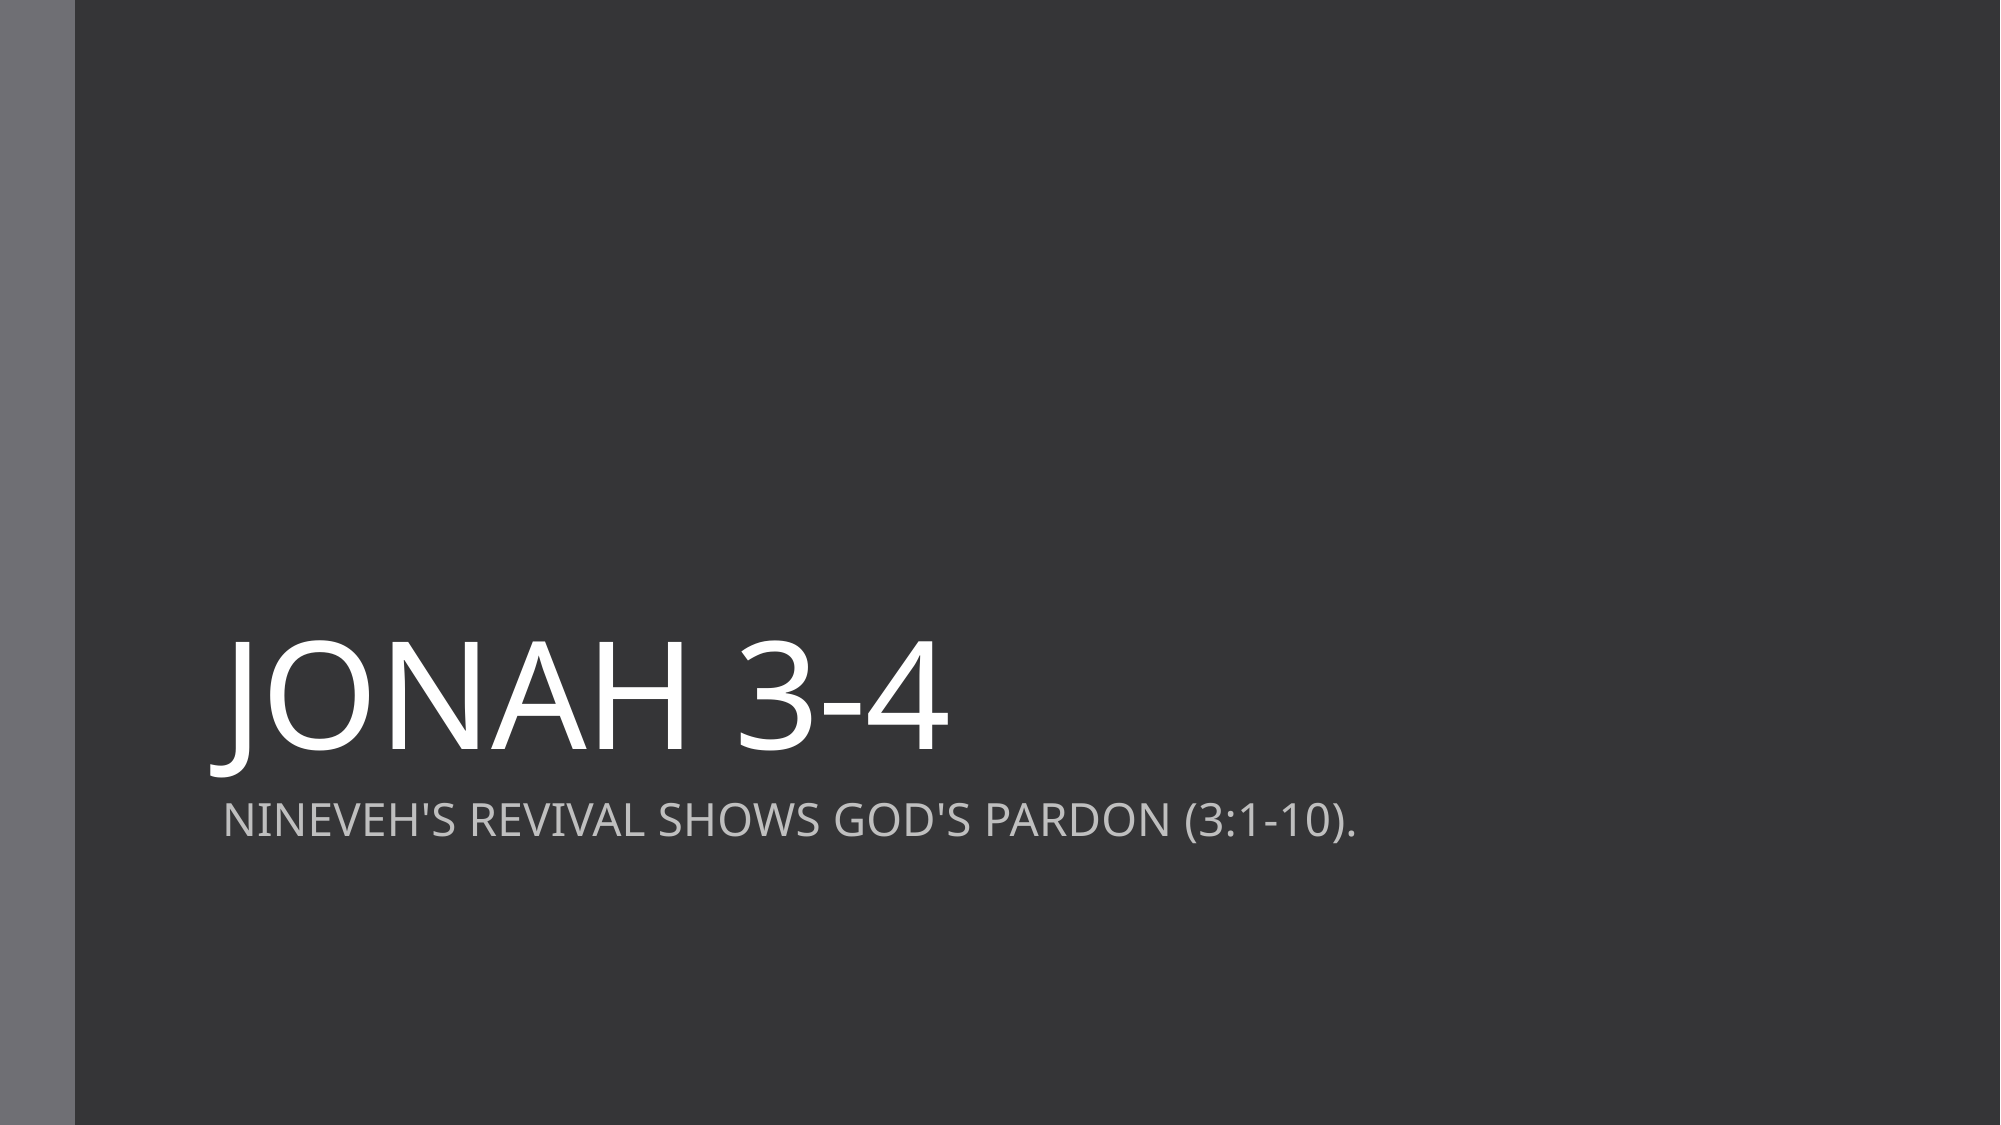

# JONAH 3-4
NINEVEH'S REVIVAL SHOWS GOD'S PARDON (3:1-10).